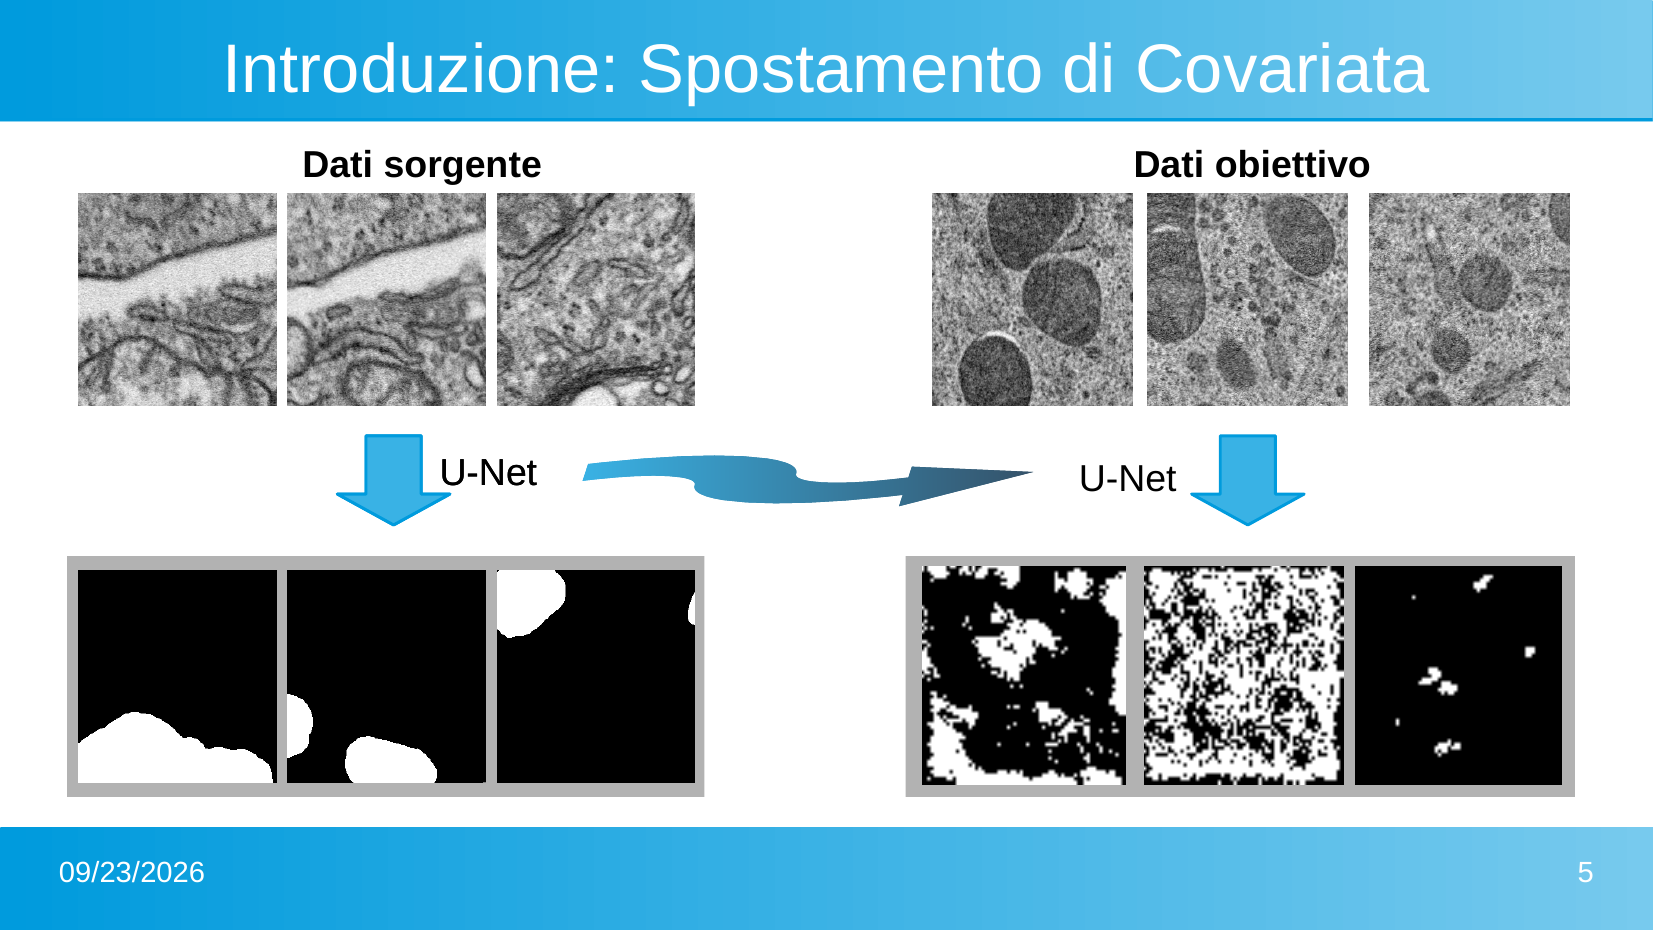

# Introduzione: Spostamento di Covariata
Dati sorgente
Dati obiettivo
U-Net
U-Net
U-Net
5